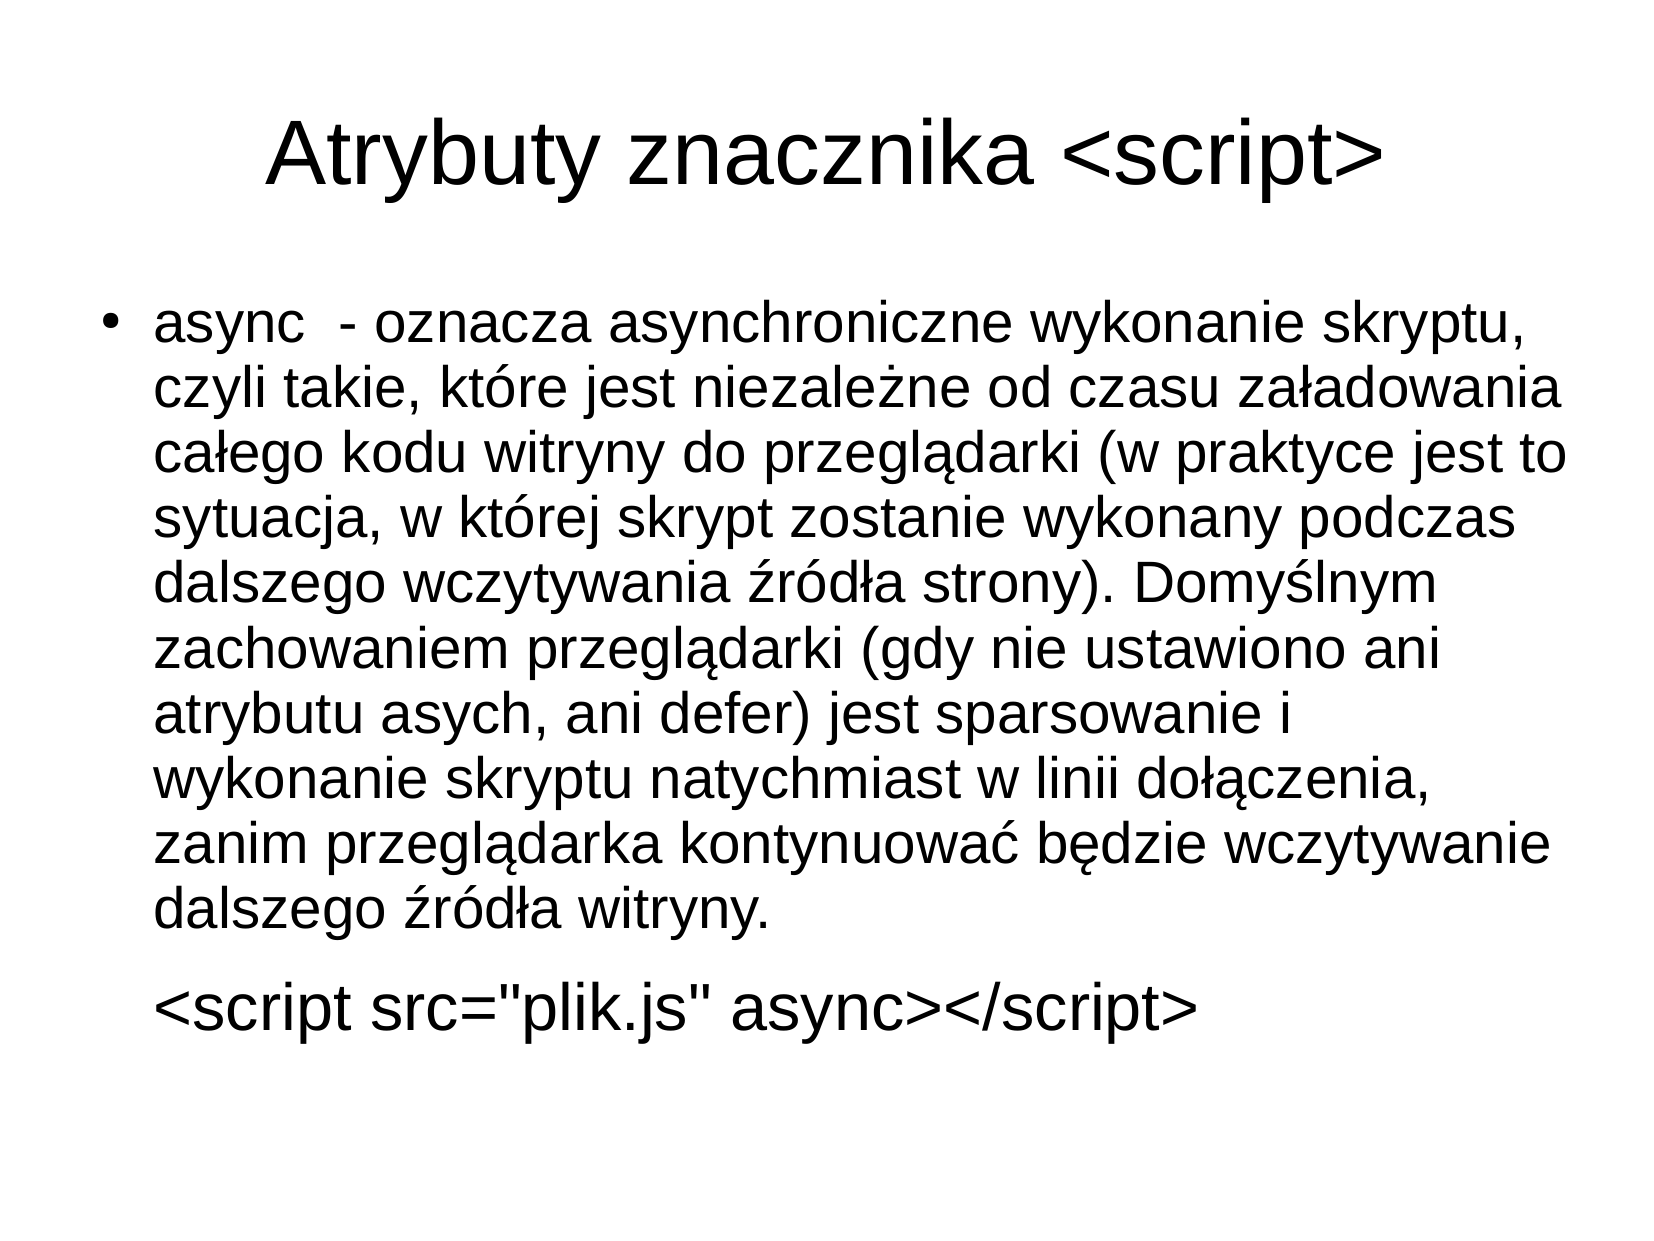

# Atrybuty znacznika <script>
async - oznacza asynchroniczne wykonanie skryptu, czyli takie, które jest niezależne od czasu załadowania całego kodu witryny do przeglądarki (w praktyce jest to sytuacja, w której skrypt zostanie wykonany podczas dalszego wczytywania źródła strony). Domyślnym zachowaniem przeglądarki (gdy nie ustawiono ani atrybutu asych, ani defer) jest sparsowanie i wykonanie skryptu natychmiast w linii dołączenia, zanim przeglądarka kontynuować będzie wczytywanie dalszego źródła witryny.
<script src="plik.js" async></script>